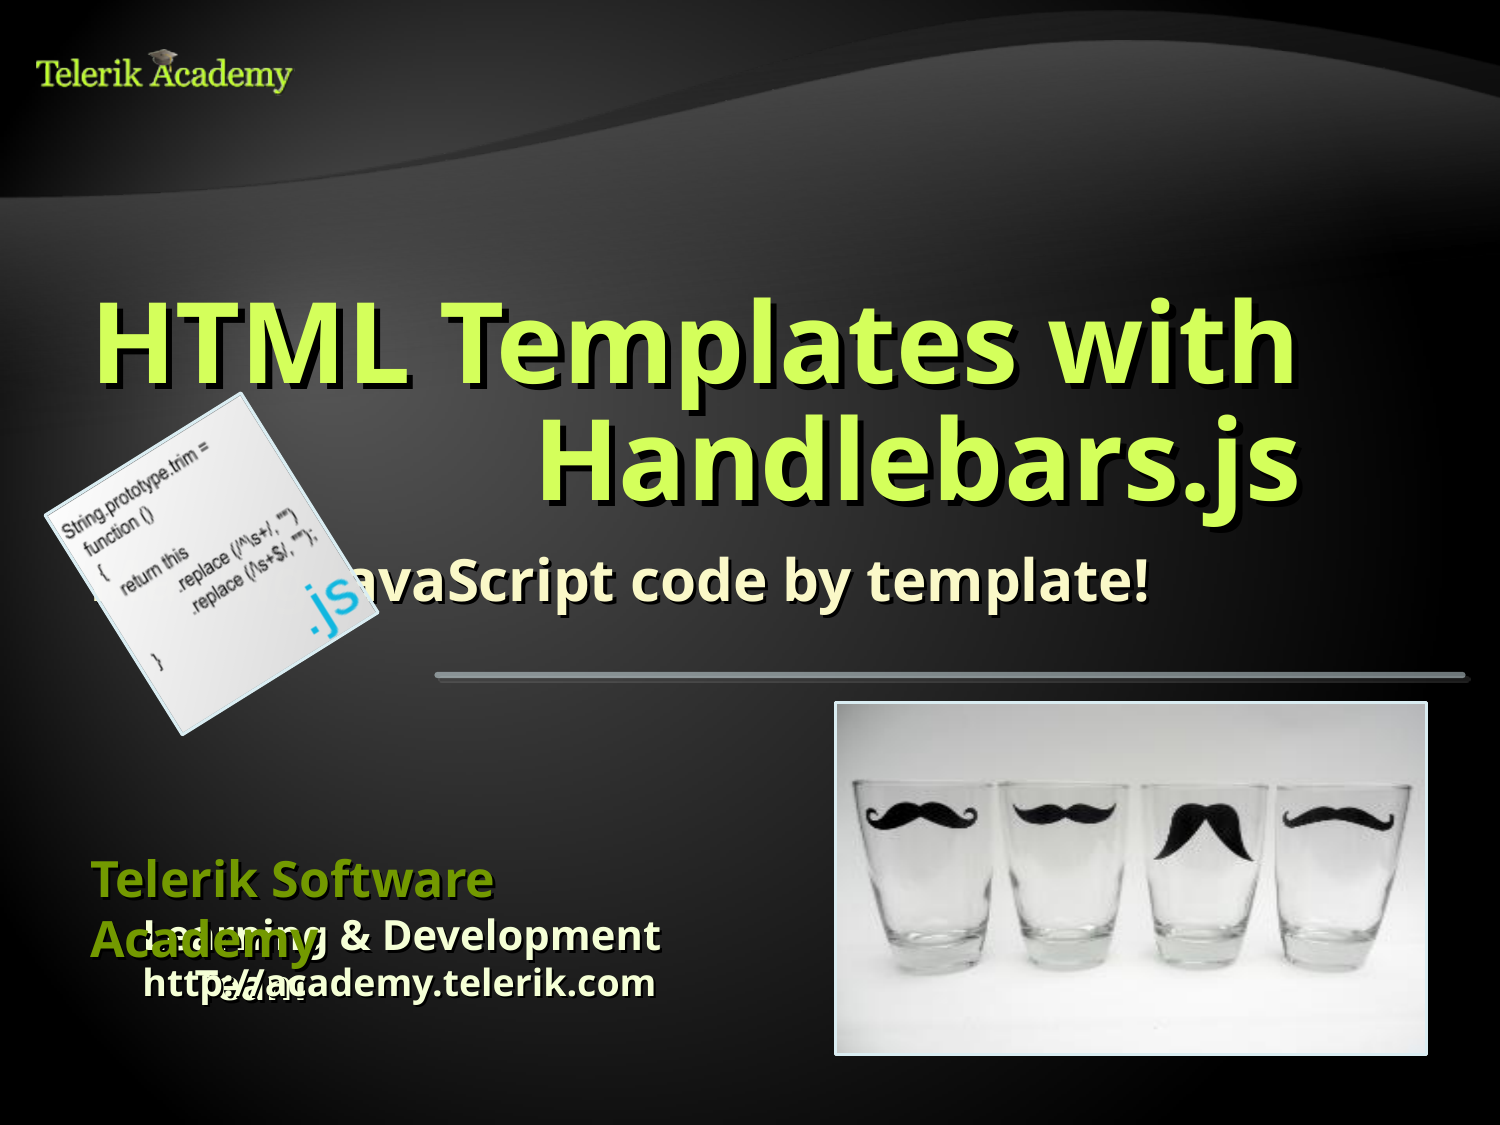

# HTML Templates with Handlebars.js
Making JavaScript code by template!
Telerik Software Academy
Learning & Development Team
http://academy.telerik.com